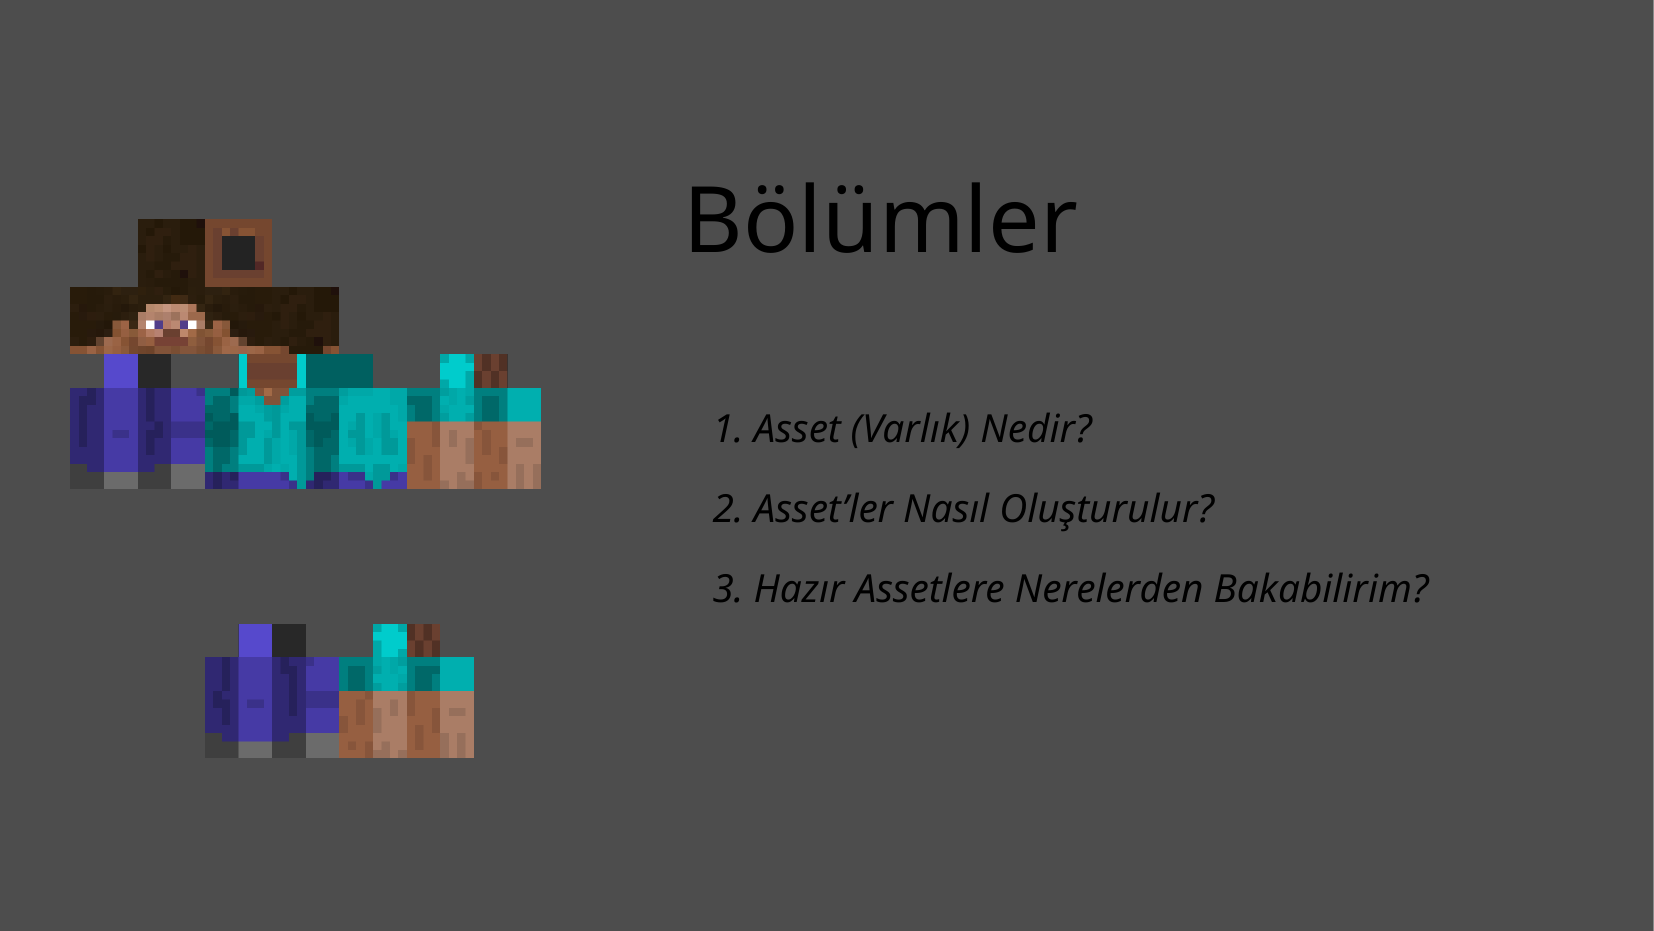

# Bölümler
1. Asset (Varlık) Nedir?
2. Asset’ler Nasıl Oluşturulur?
3. Hazır Assetlere Nerelerden Bakabilirim?